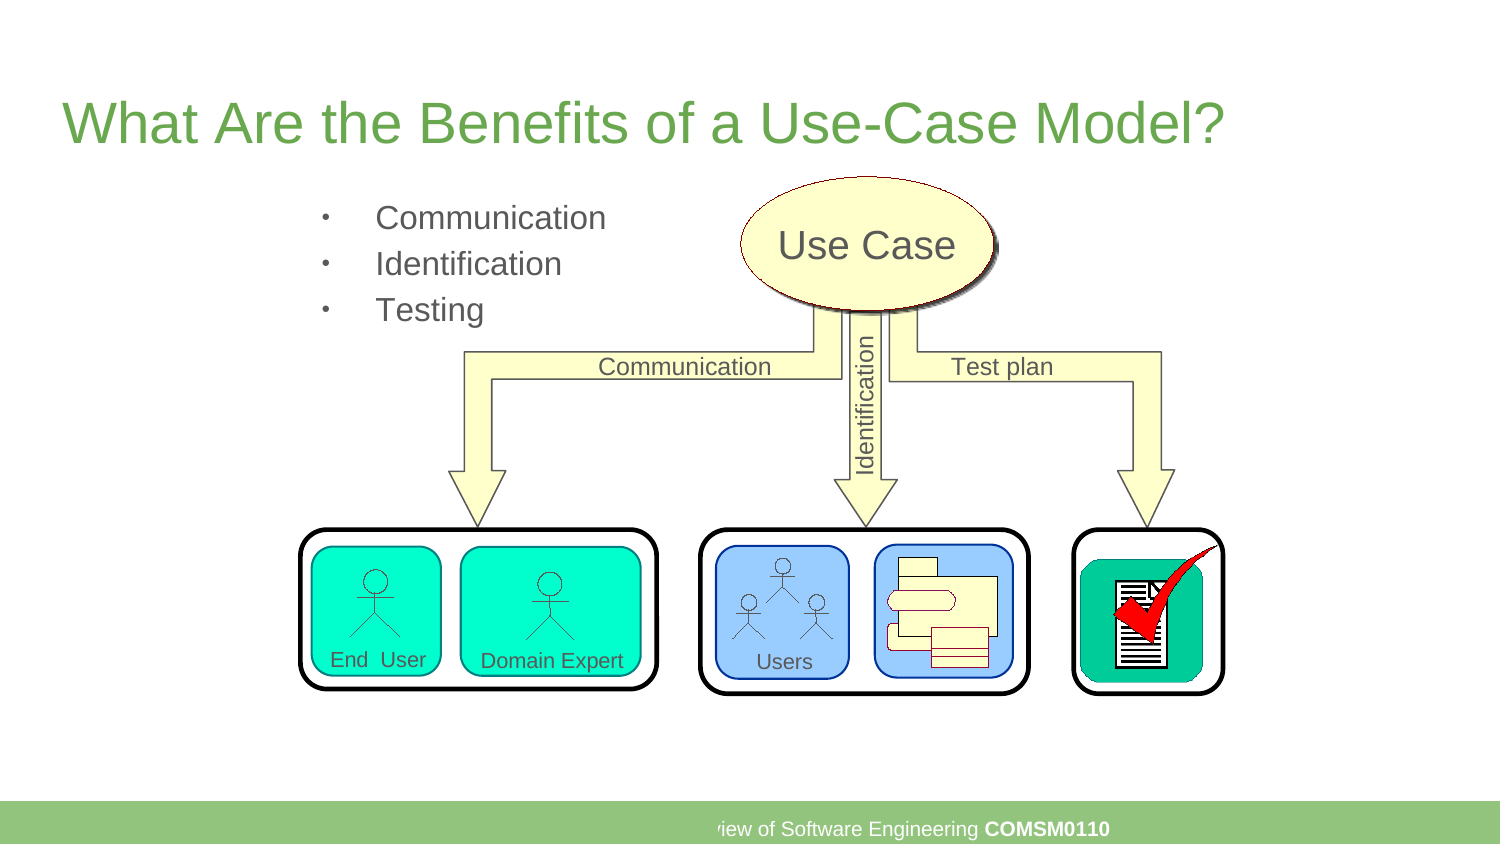

# What Are the Benefits of a Use-Case Model?
Communication
Identification
Testing
Use Case
Communication
Test plan
Identification
End User
Domain Expert
Users